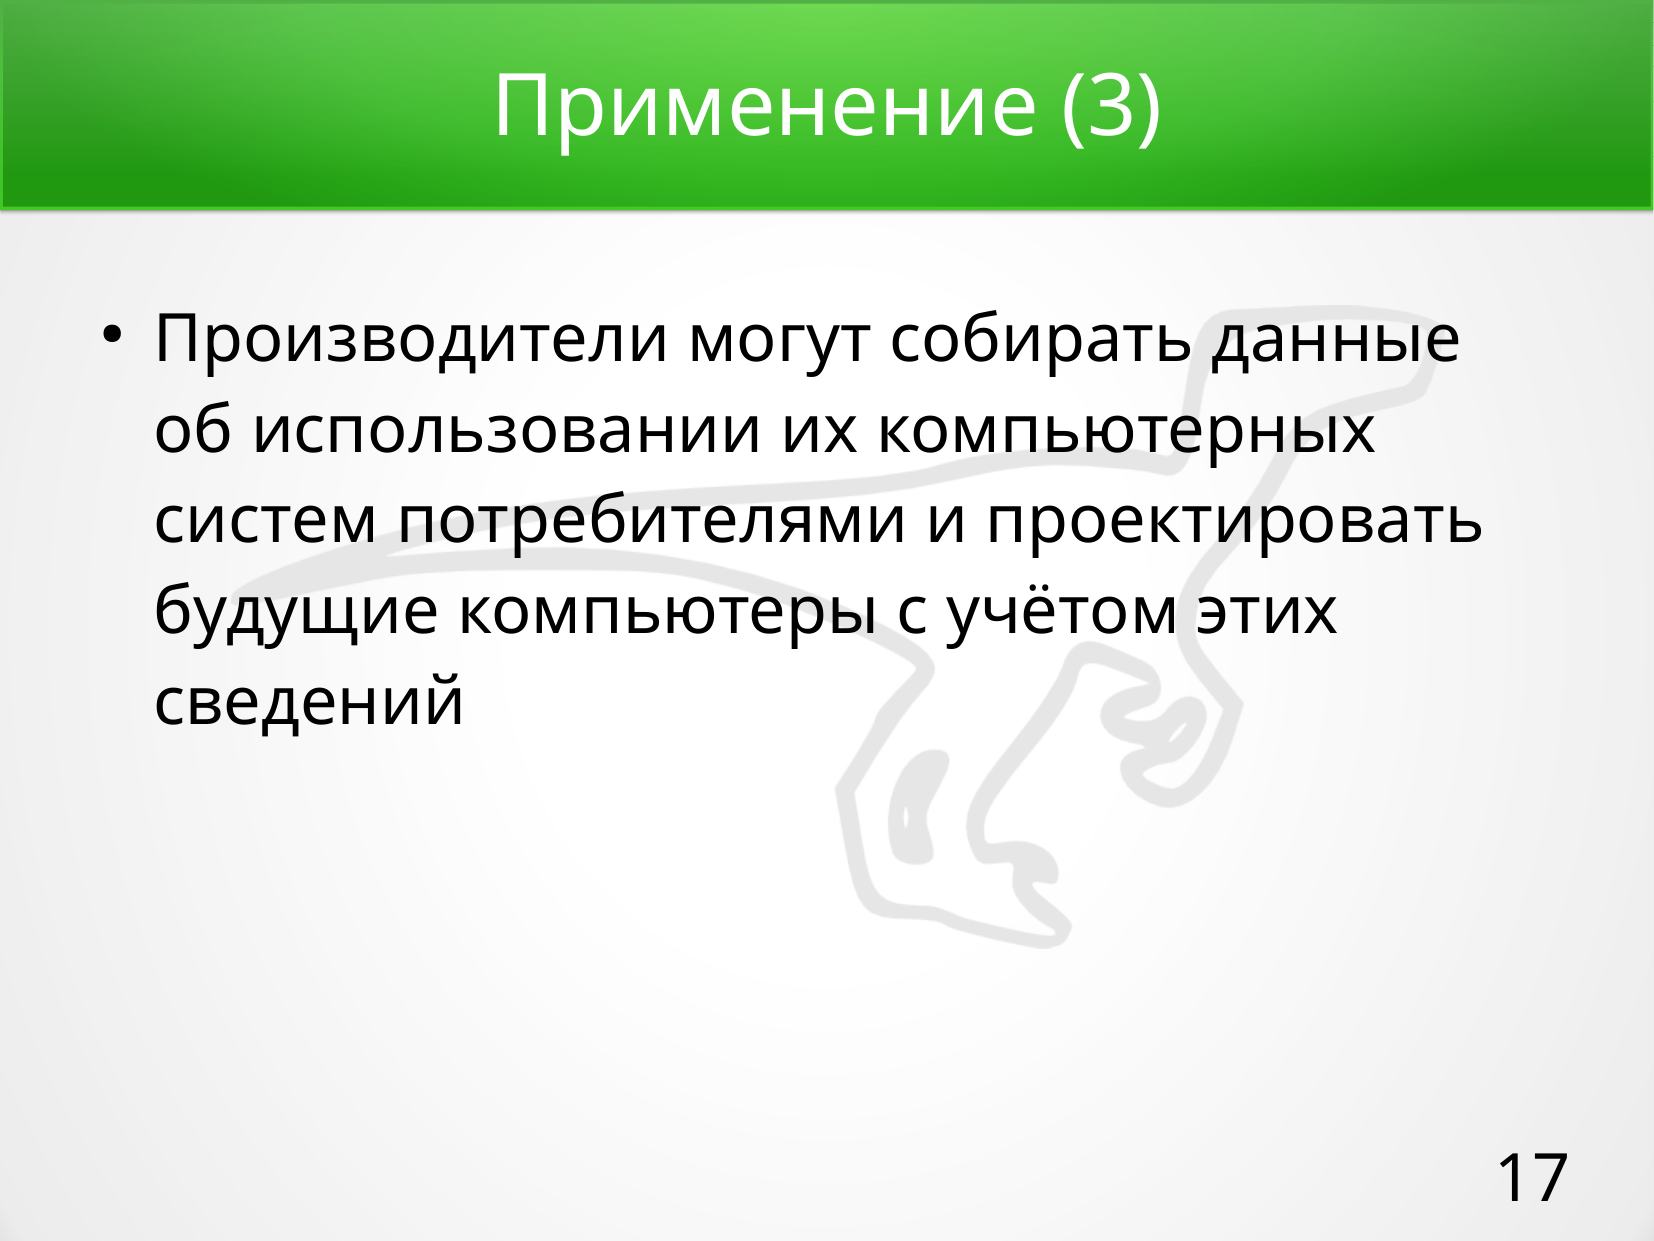

# Применение (3)
Производители могут собирать данные об использовании их компьютерных систем потребителями и проектировать будущие компьютеры с учётом этих сведений
17